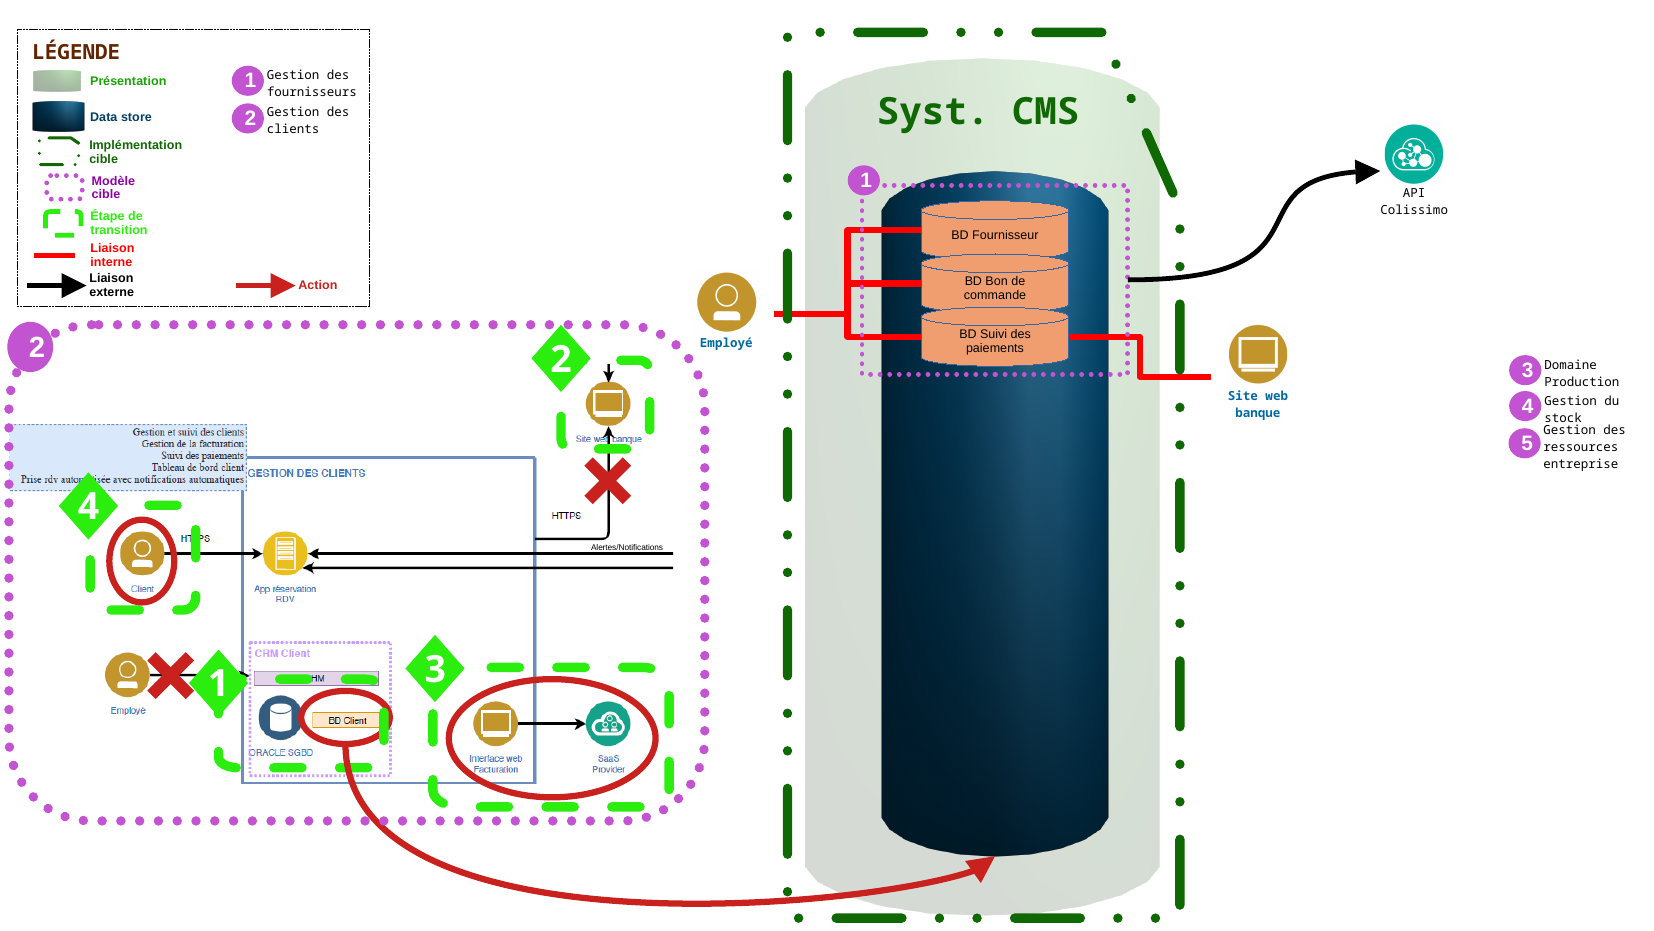

LÉGENDE
Gestion des
fournisseurs
1
Présentation
Gestion des
clients
2
Data store
Implémentation
cible
Modèle
cible
Étape de
transition
Liaison interne
Liaison externe
Action
Syst. CMS
API
Colissimo
1
BD Fournisseur
BD Bon de commande
Employé
BD Suivi des paiements
2
Site web banque
2
Domaine
Production
3
Alertes/Notifications
Quantité
/Prix
/Temps
Gestion du
stock
4
Gestion des
ressources
entreprise
5
4
3
1